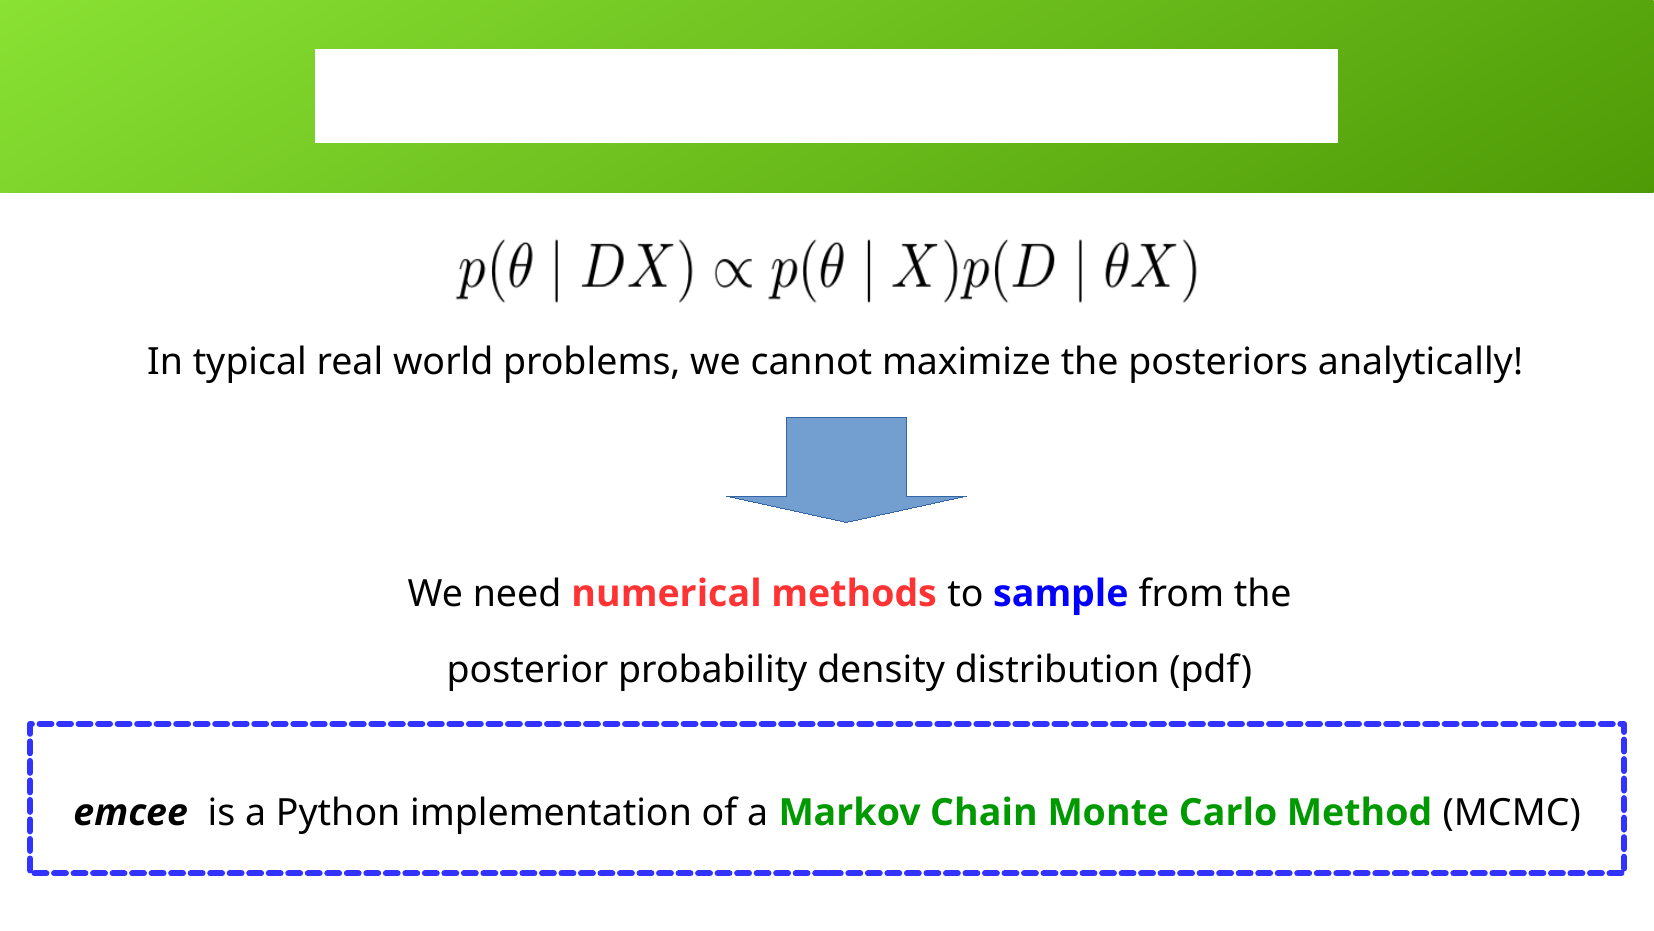

# Bayesian Model Selection (BMF)
In typical real world problems, we cannot maximize the posteriors analytically!
We need numerical methods to sample from the posterior probability density distribution (pdf)
emcee is a Python implementation of a Markov Chain Monte Carlo Method (MCMC)